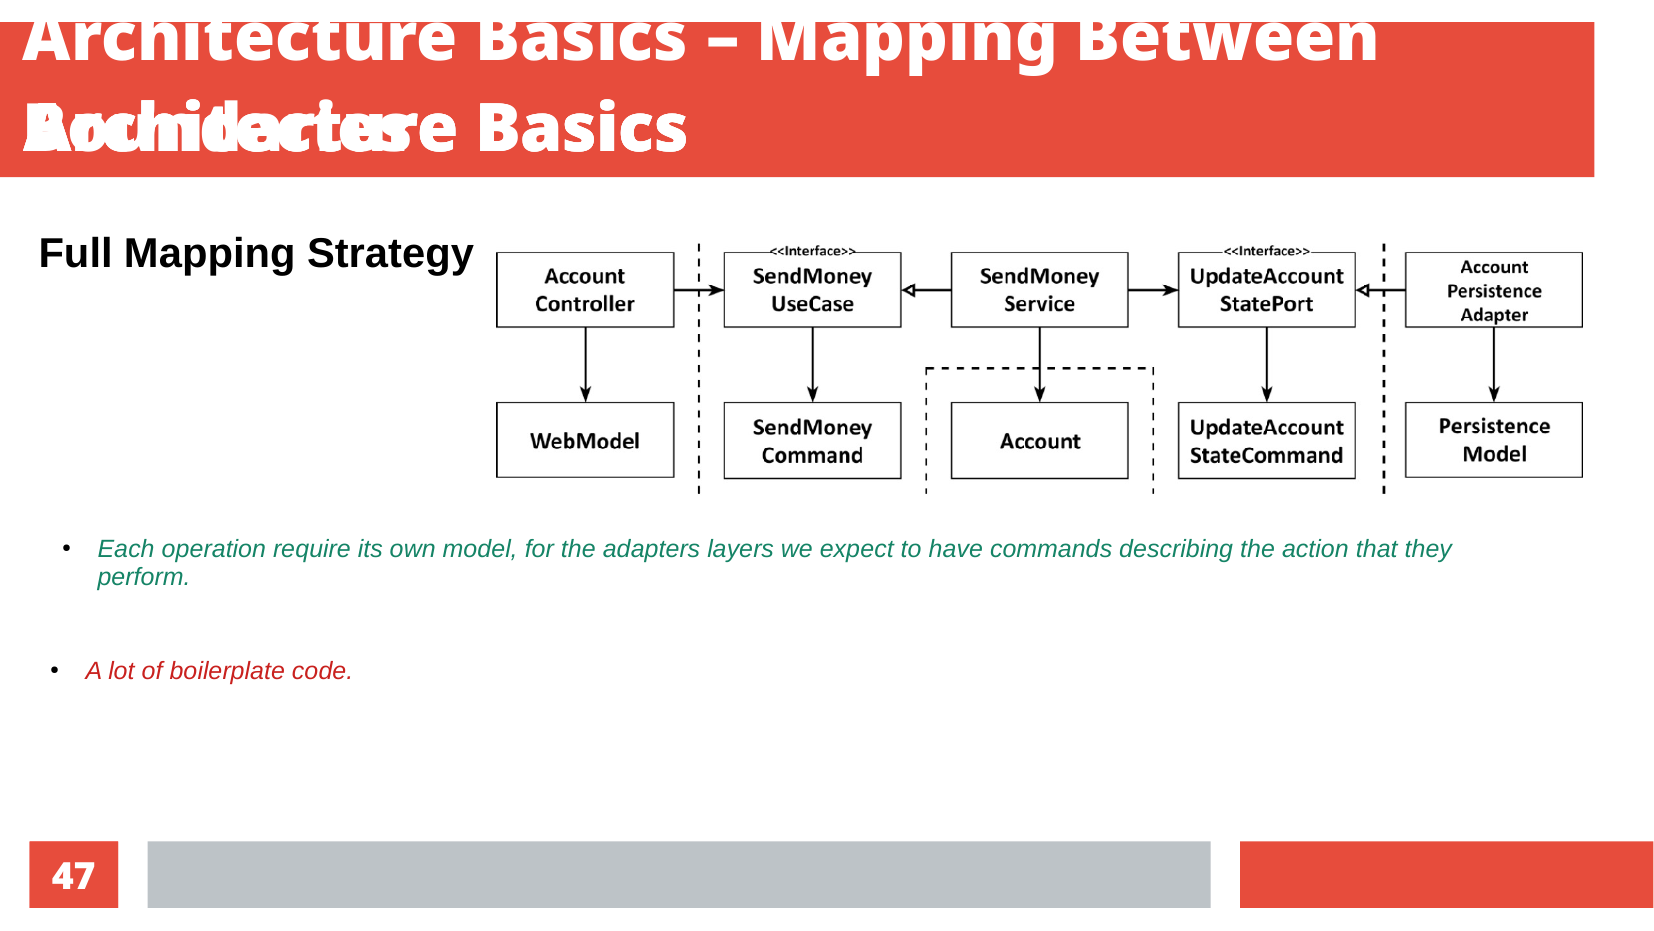

Architecture Basics – Mapping Between Boundaries
Architecture Basics
Architecture Basics
# Architecture Basics
Full Mapping Strategy
Each operation require its own model, for the adapters layers we expect to have commands describing the action that they perform.
A lot of boilerplate code.
47